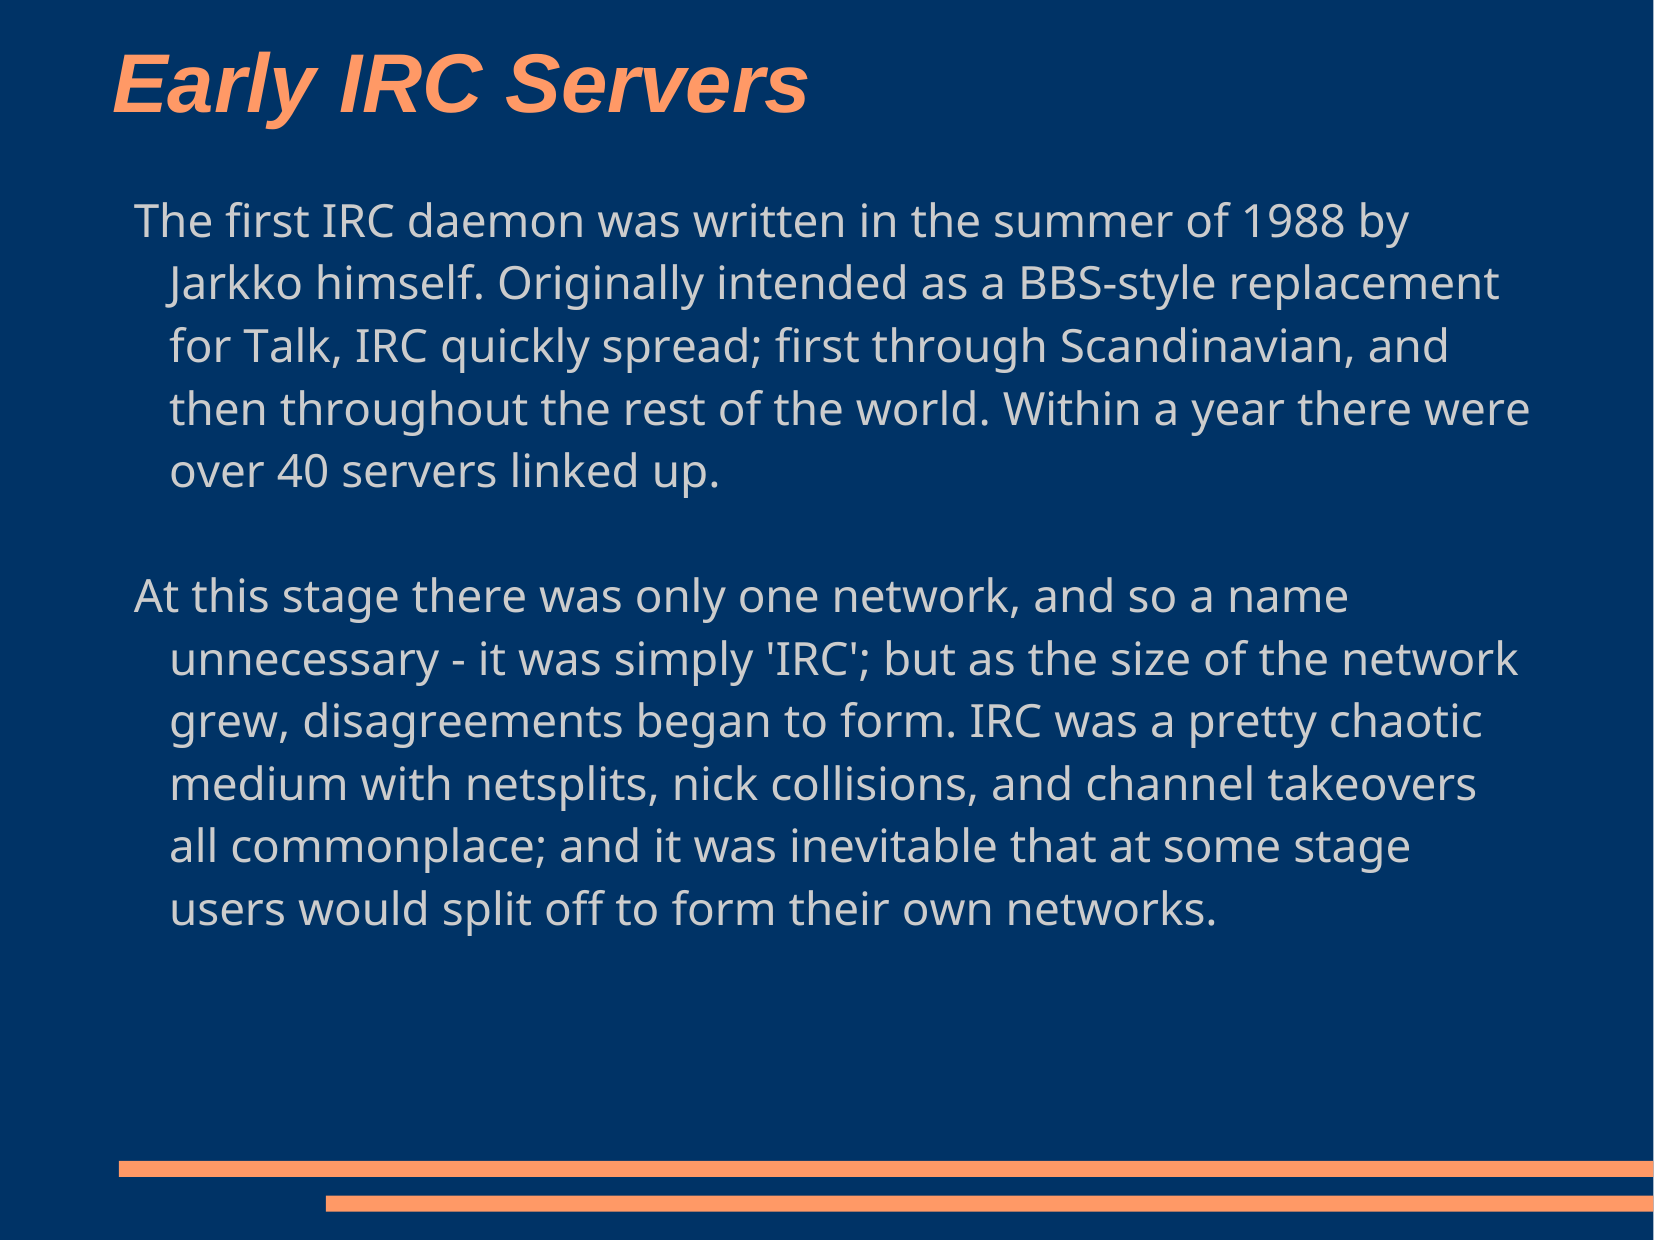

# Early IRC Servers
The first IRC daemon was written in the summer of 1988 by Jarkko himself. Originally intended as a BBS-style replacement for Talk, IRC quickly spread; first through Scandinavian, and then throughout the rest of the world. Within a year there were over 40 servers linked up.
At this stage there was only one network, and so a name unnecessary - it was simply 'IRC'; but as the size of the network grew, disagreements began to form. IRC was a pretty chaotic medium with netsplits, nick collisions, and channel takeovers all commonplace; and it was inevitable that at some stage users would split off to form their own networks.